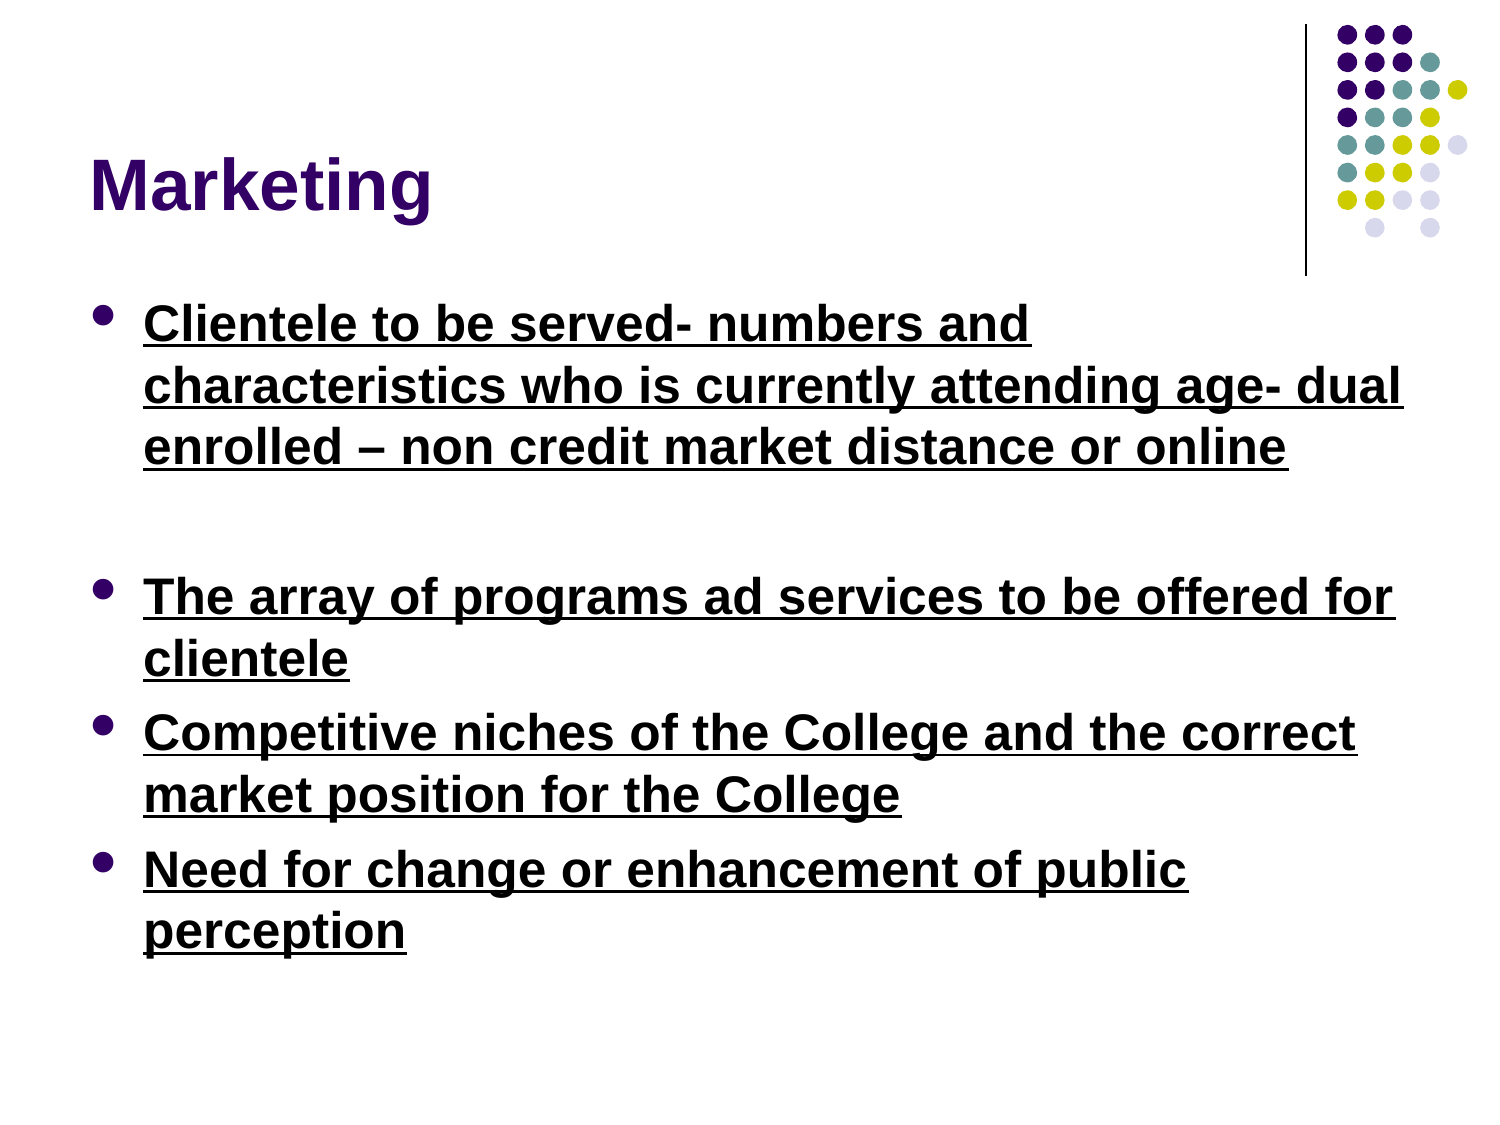

# Marketing
Clientele to be served- numbers and characteristics who is currently attending age- dual enrolled – non credit market distance or online
The array of programs ad services to be offered for clientele
Competitive niches of the College and the correct market position for the College
Need for change or enhancement of public perception